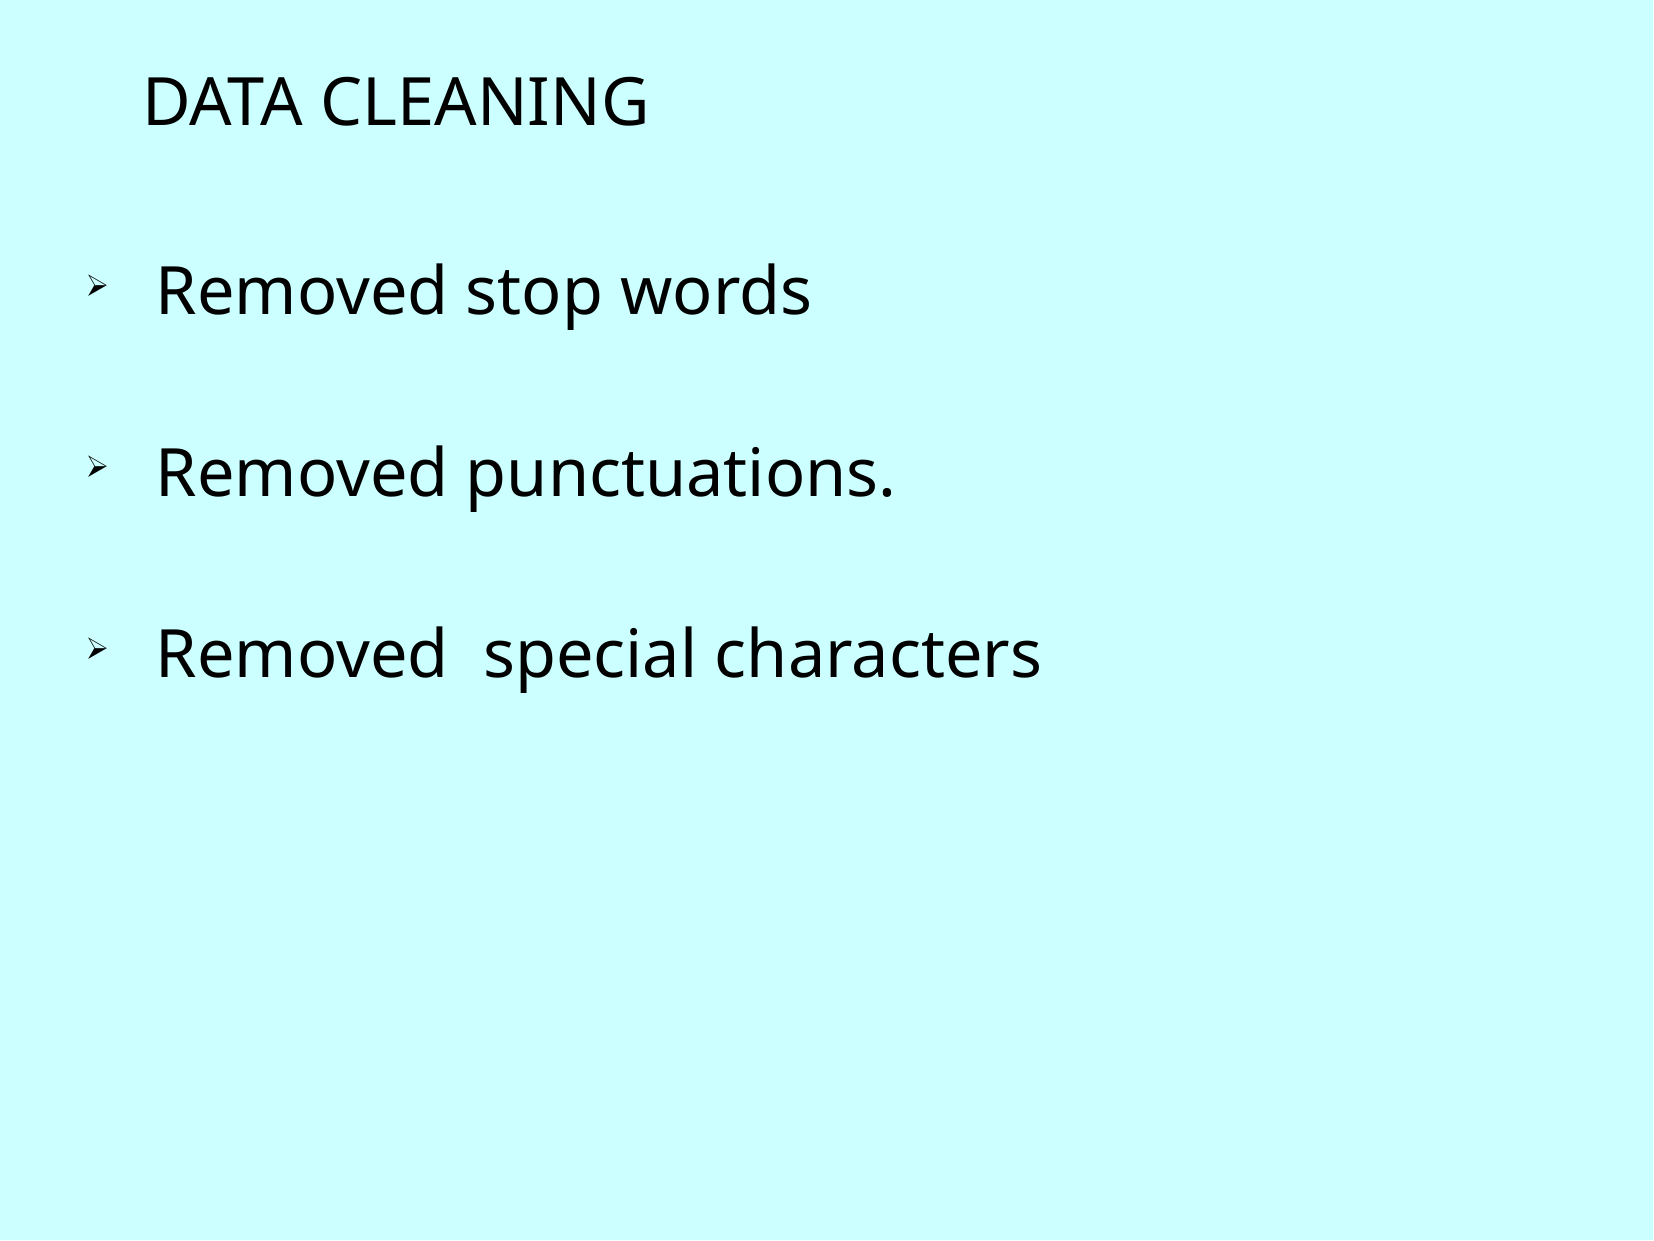

DATA CLEANING
 Removed stop words
 Removed punctuations.
 Removed special characters